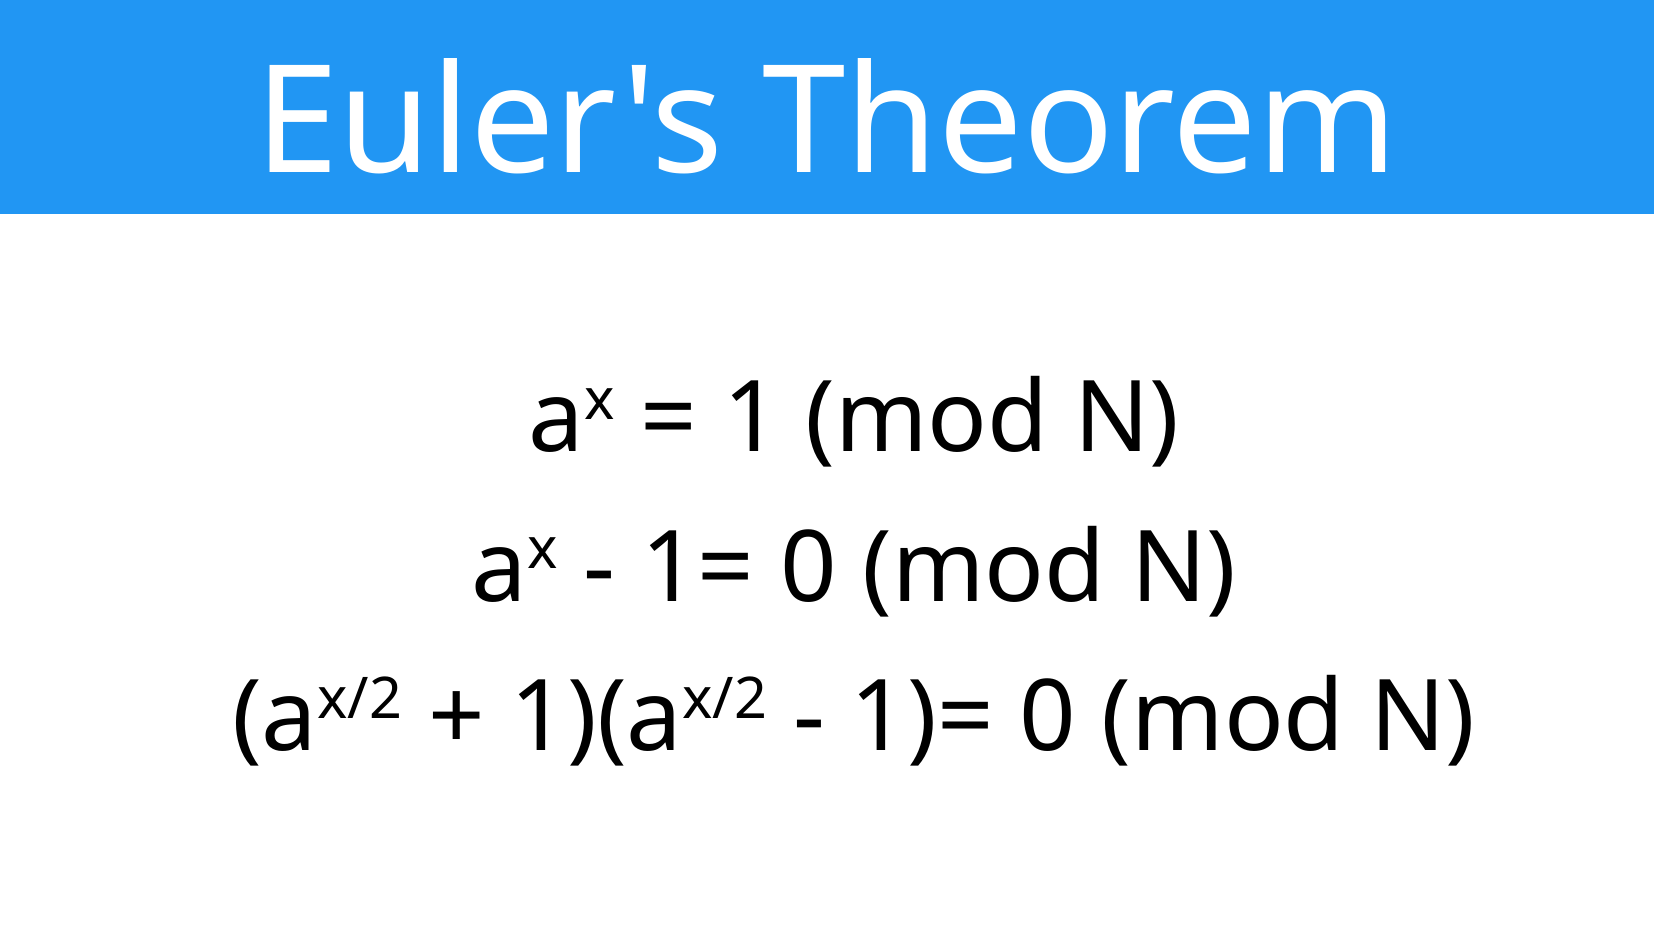

# Euler's Theorem
ax = 1 (mod N)
ax - 1= 0 (mod N)
(ax/2 + 1)(ax/2 - 1)= 0 (mod N)